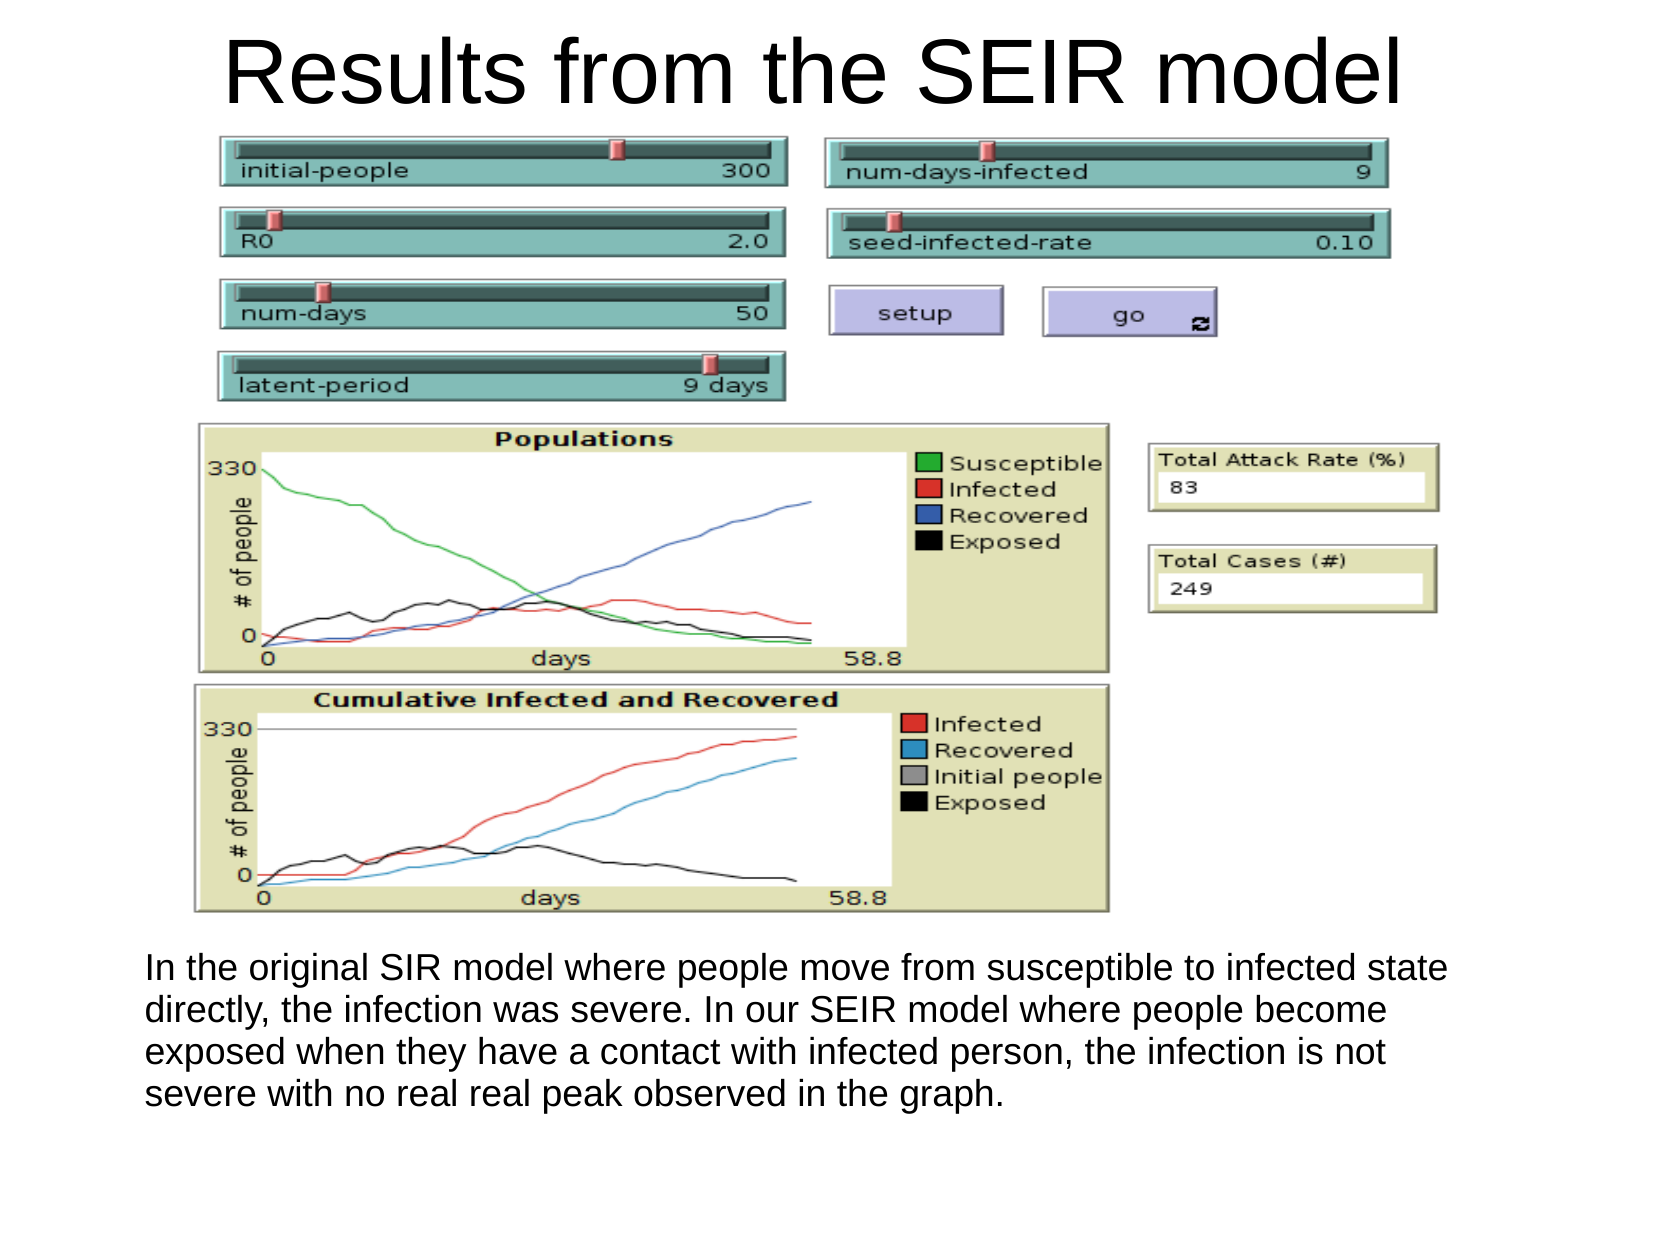

# Results from the SEIR model
In the original SIR model where people move from susceptible to infected state directly, the infection was severe. In our SEIR model where people become exposed when they have a contact with infected person, the infection is not severe with no real real peak observed in the graph.